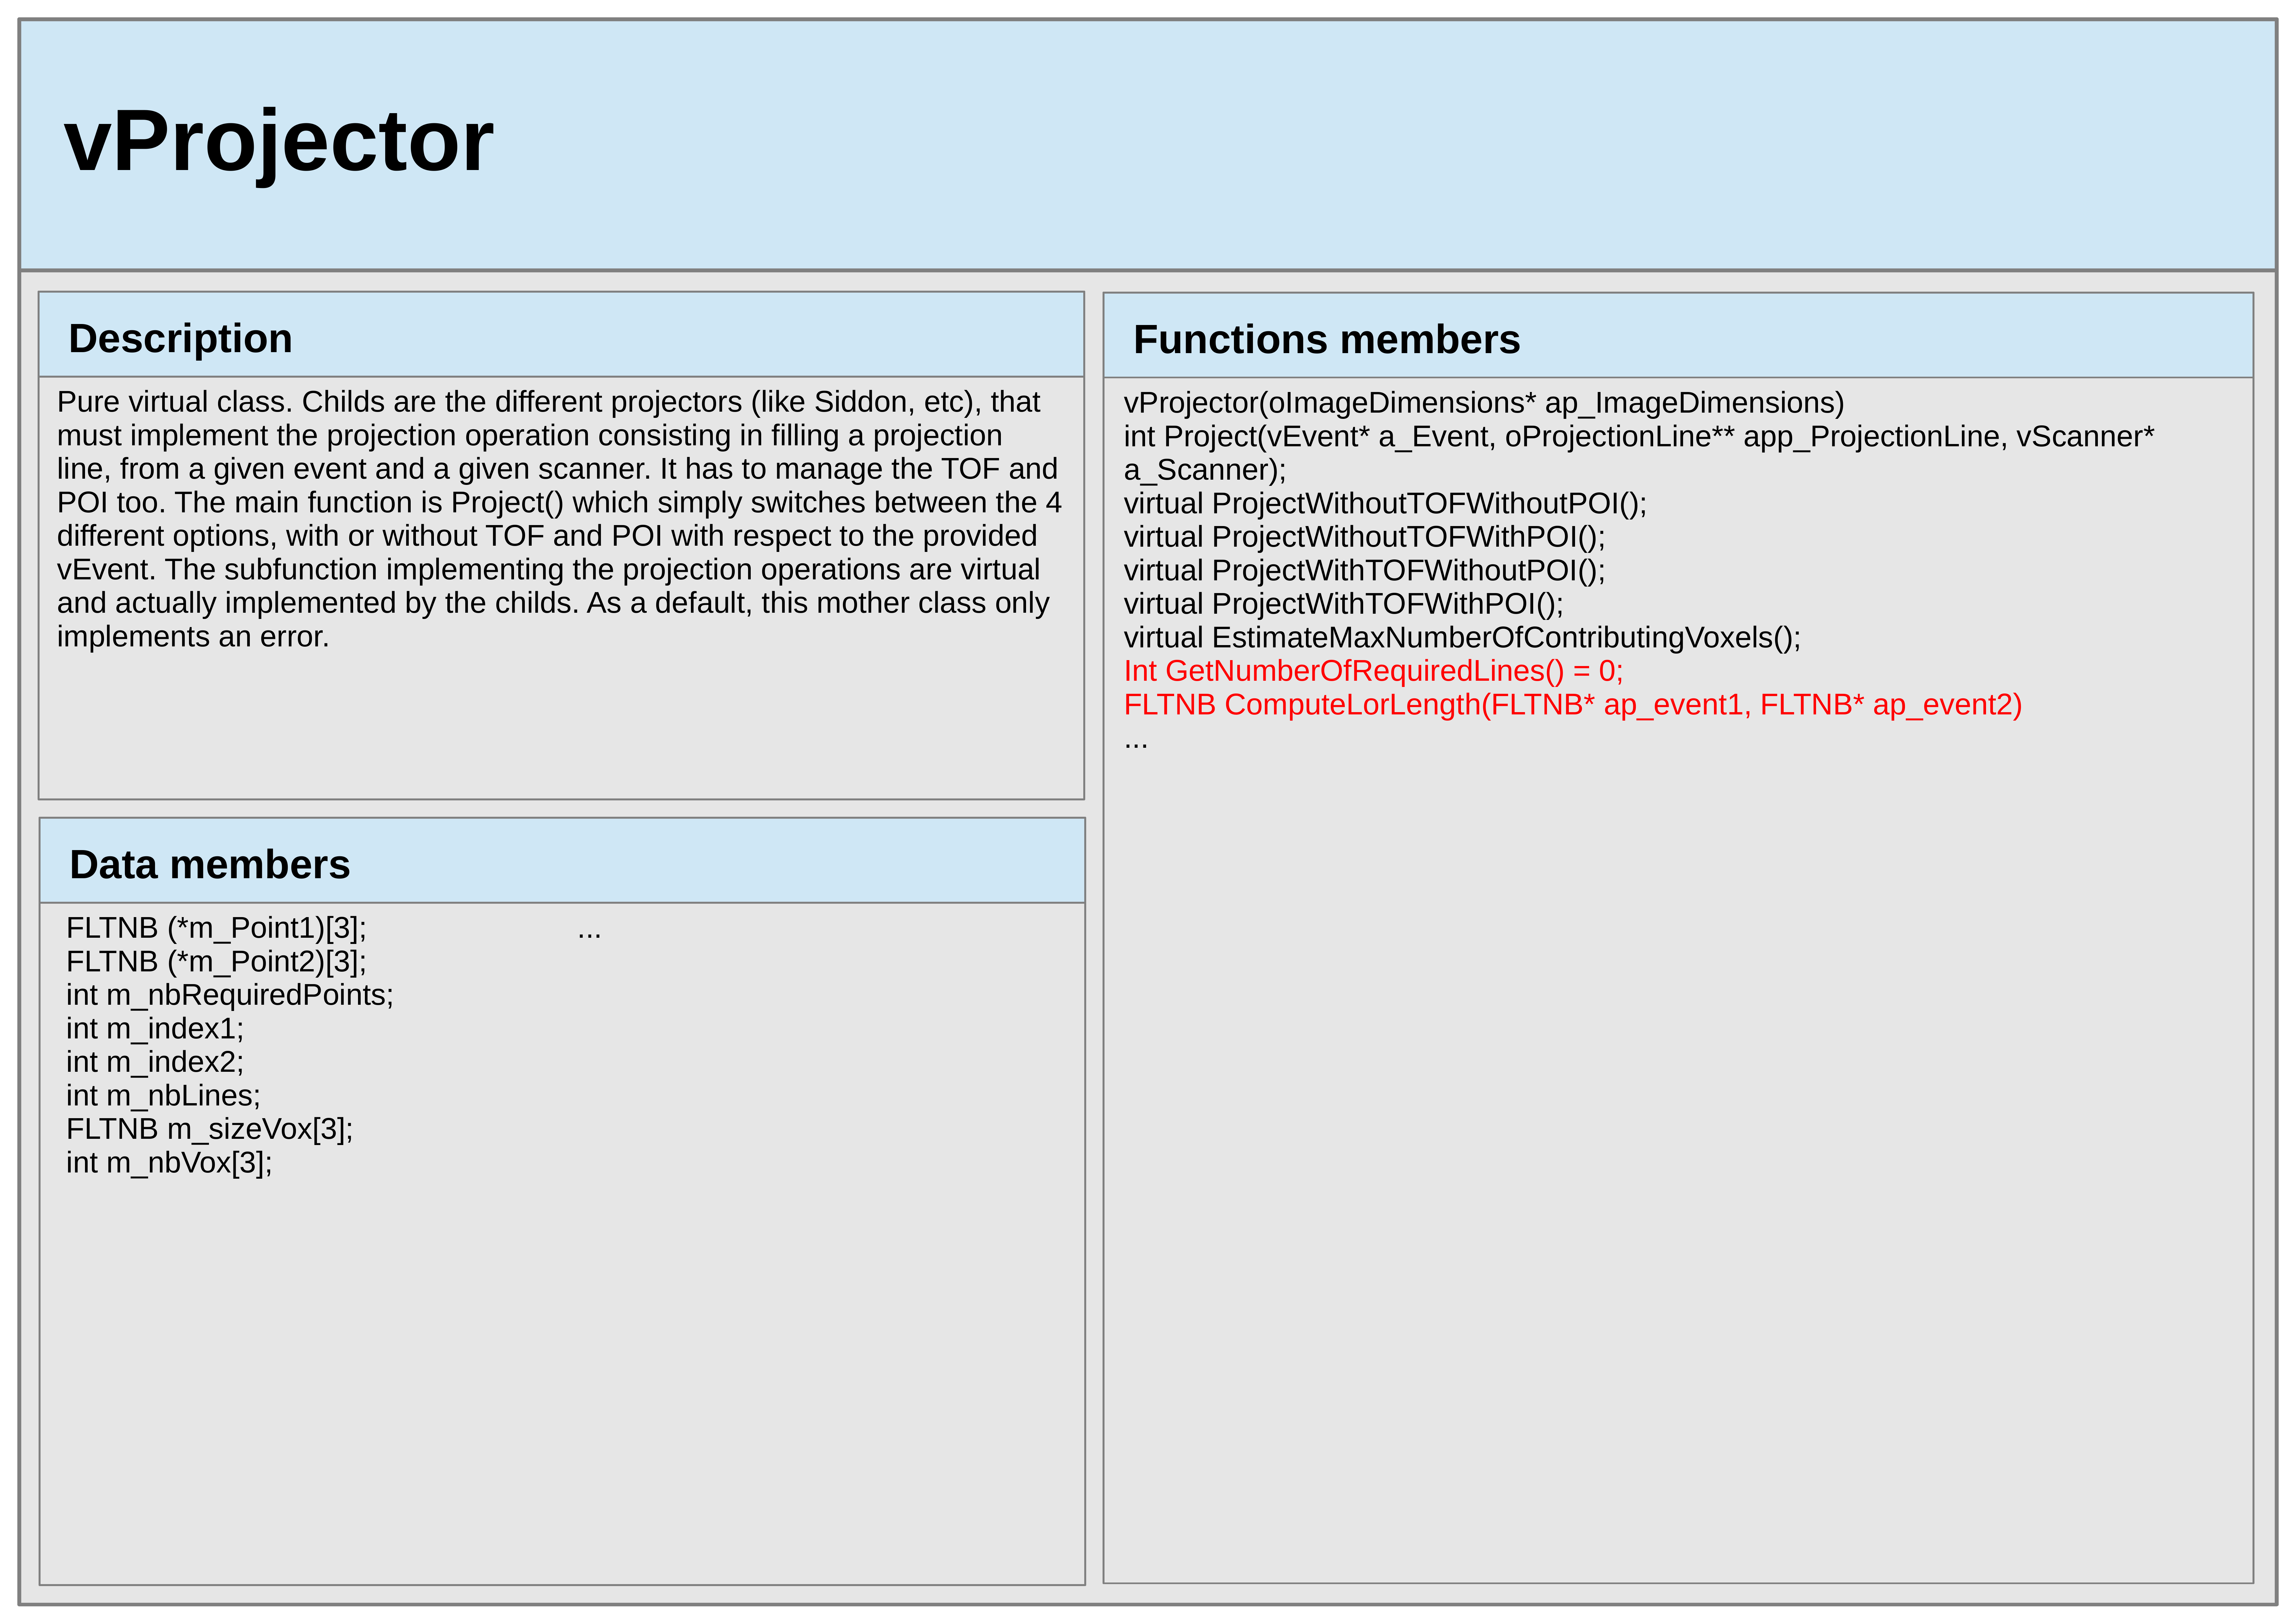

vProjector
Description
Functions members
Pure virtual class. Childs are the different projectors (like Siddon, etc), that must implement the projection operation consisting in filling a projection line, from a given event and a given scanner. It has to manage the TOF and POI too. The main function is Project() which simply switches between the 4 different options, with or without TOF and POI with respect to the provided vEvent. The subfunction implementing the projection operations are virtual and actually implemented by the childs. As a default, this mother class only implements an error.
vProjector(oImageDimensions* ap_ImageDimensions)
int Project(vEvent* a_Event, oProjectionLine** app_ProjectionLine, vScanner* a_Scanner);
virtual ProjectWithoutTOFWithoutPOI();
virtual ProjectWithoutTOFWithPOI();
virtual ProjectWithTOFWithoutPOI();
virtual ProjectWithTOFWithPOI();
virtual EstimateMaxNumberOfContributingVoxels();
Int GetNumberOfRequiredLines() = 0;
FLTNB ComputeLorLength(FLTNB* ap_event1, FLTNB* ap_event2)
...
Data members
 FLTNB (*m_Point1)[3];
 FLTNB (*m_Point2)[3];
 int m_nbRequiredPoints;
 int m_index1;
 int m_index2;
 int m_nbLines;
 FLTNB m_sizeVox[3];
 int m_nbVox[3];
...